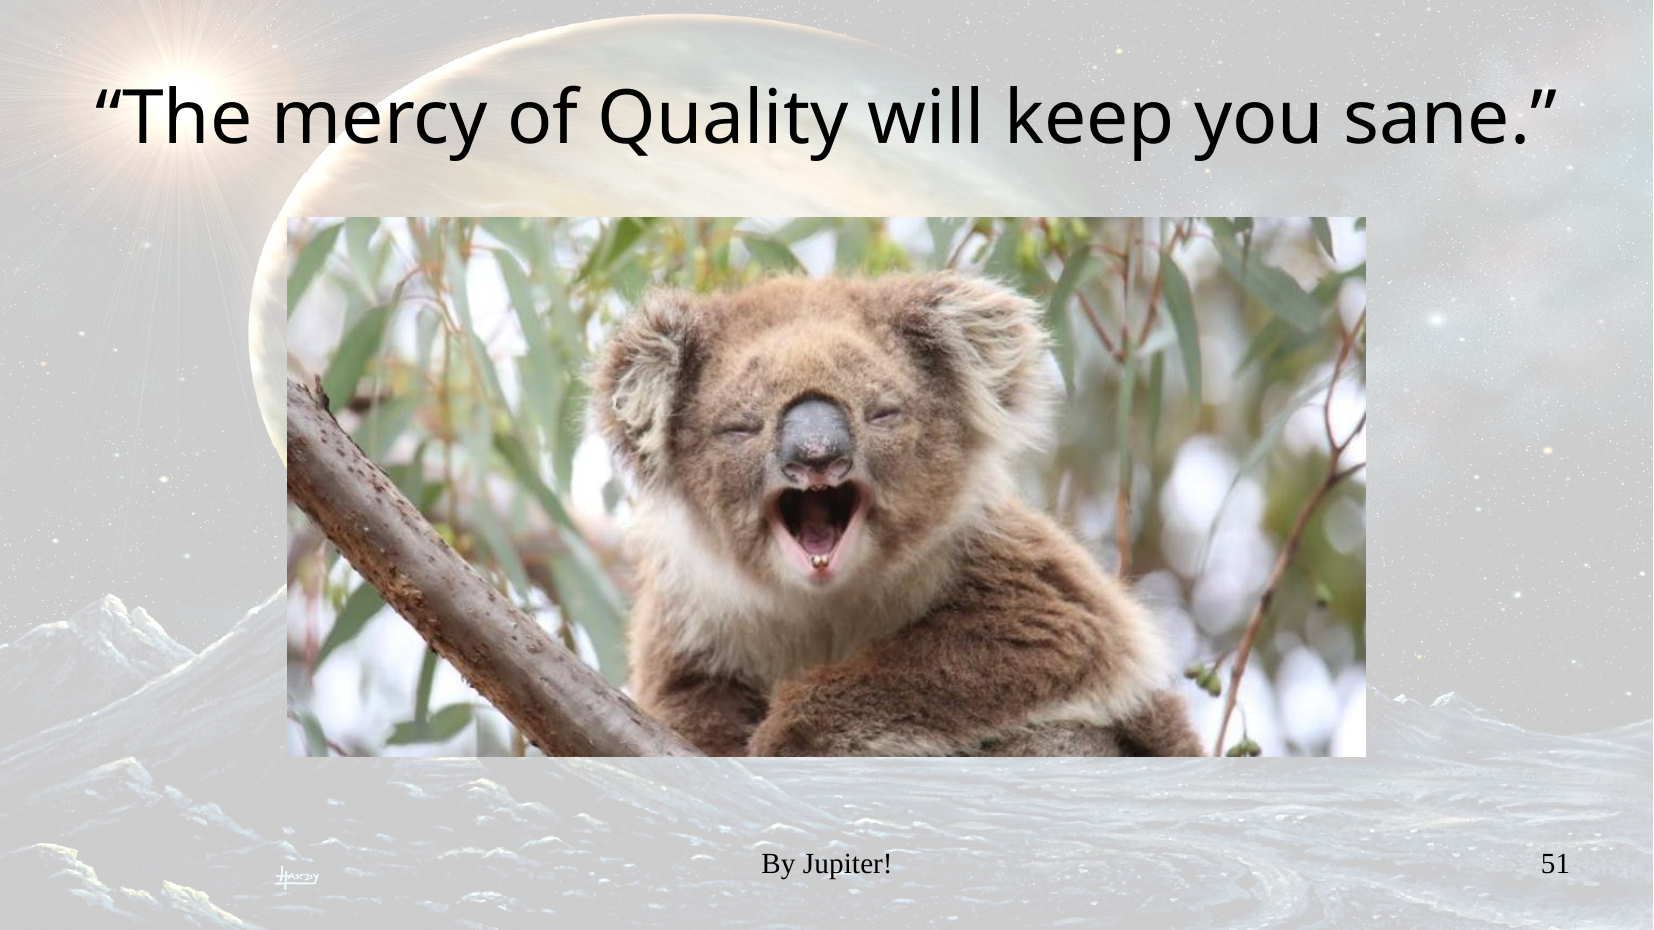

# “The mercy of Quality will keep you sane.”
By Jupiter!